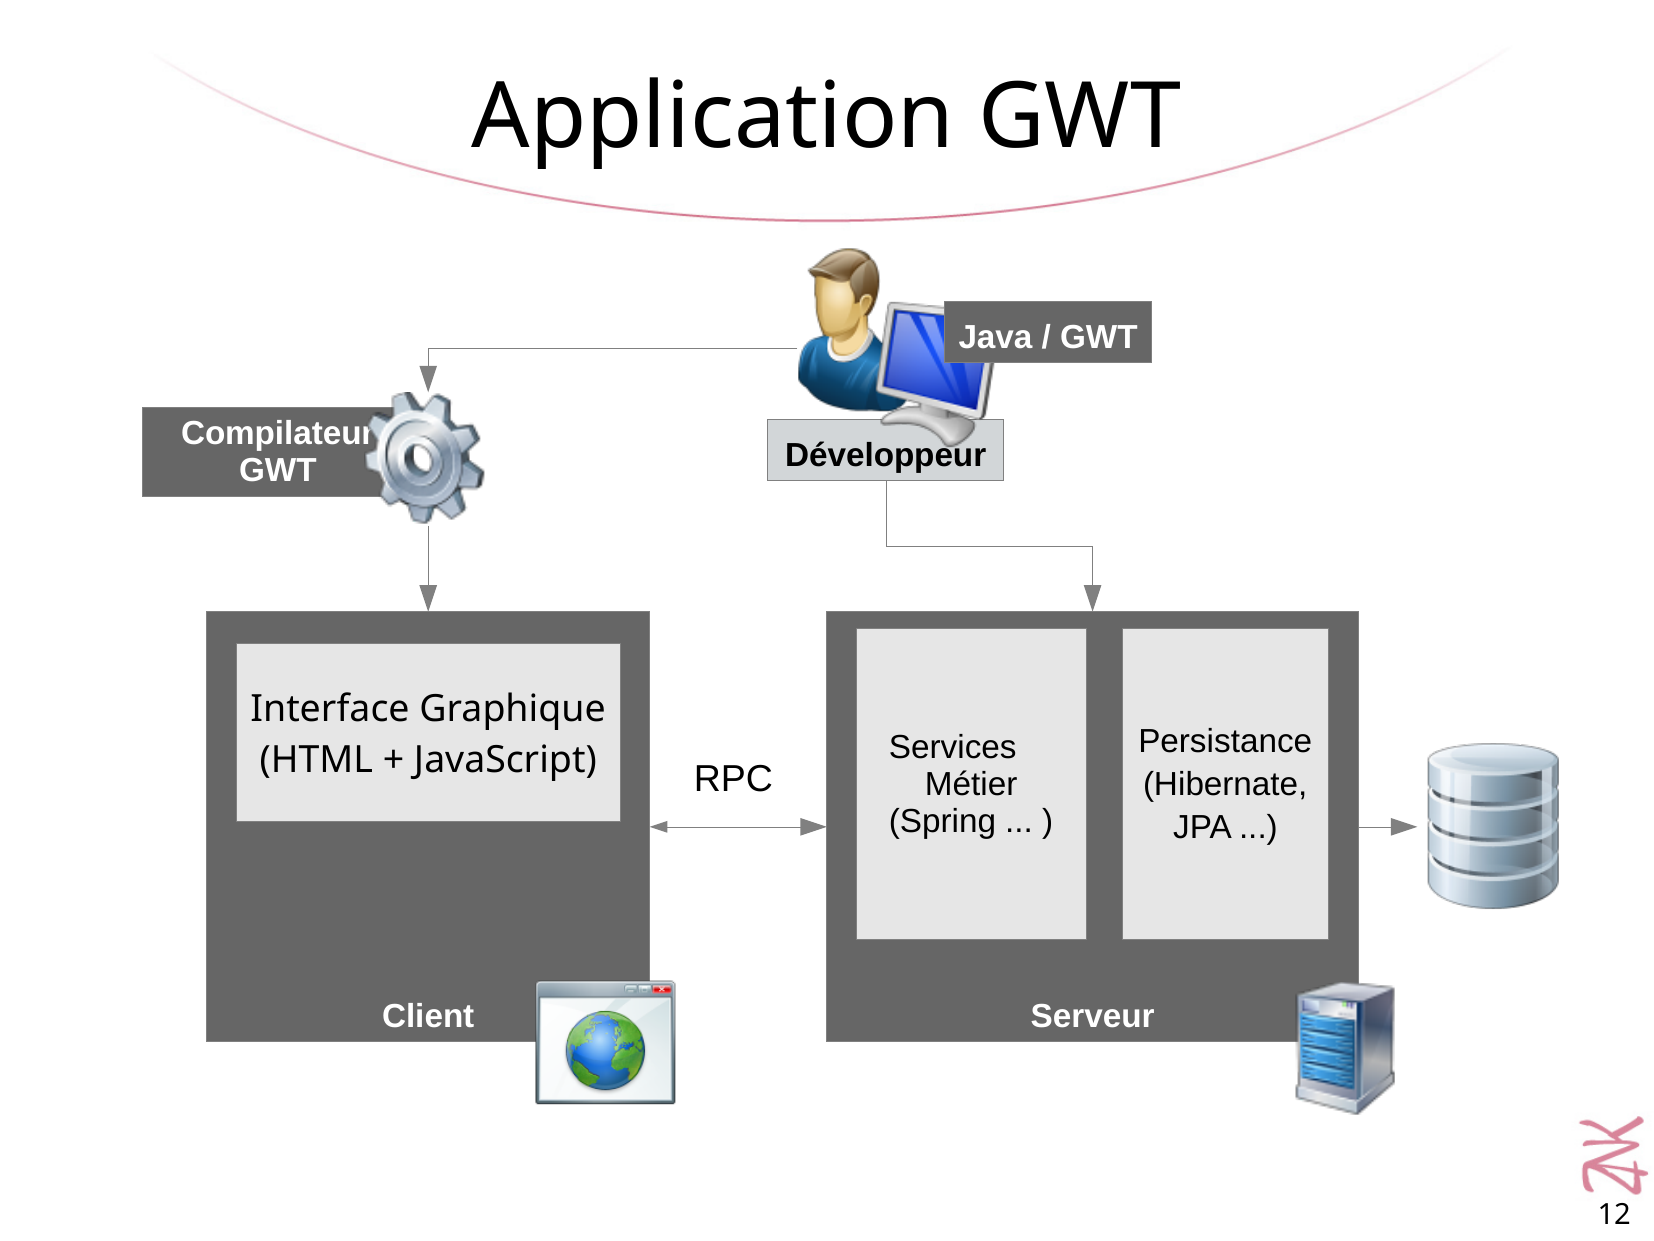

# Application GWT
Java / GWT
Compilateur
GWT
Développeur
Client
Serveur
Services
Métier
(Spring ... )
Persistance
(Hibernate,
JPA ...)
Interface Graphique
(HTML + JavaScript)
RPC
12